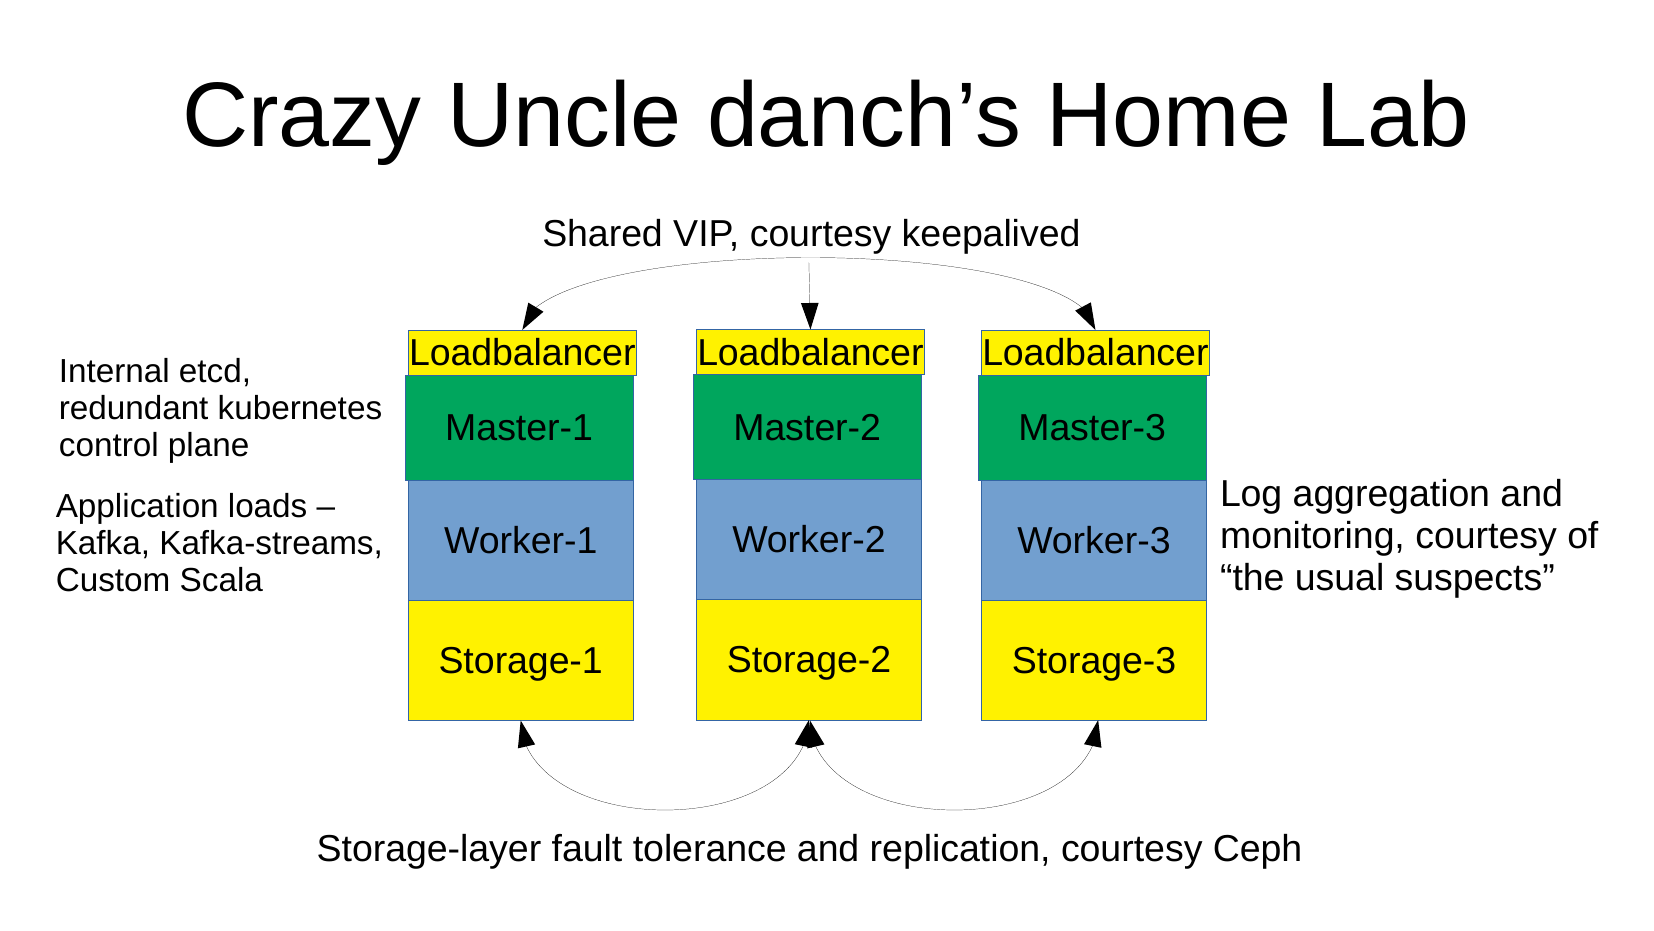

# Crazy Uncle danch’s Home Lab
Shared VIP, courtesy keepalived
Loadbalancer
Loadbalancer
Loadbalancer
Internal etcd, redundant kubernetes control plane
Master-2
Master-1
Master-3
Log aggregation and monitoring, courtesy of “the usual suspects”
Worker-2
Application loads – Kafka, Kafka-streams, Custom Scala
Worker-1
Worker-3
Storage-2
Storage-1
Storage-3
Storage-layer fault tolerance and replication, courtesy Ceph